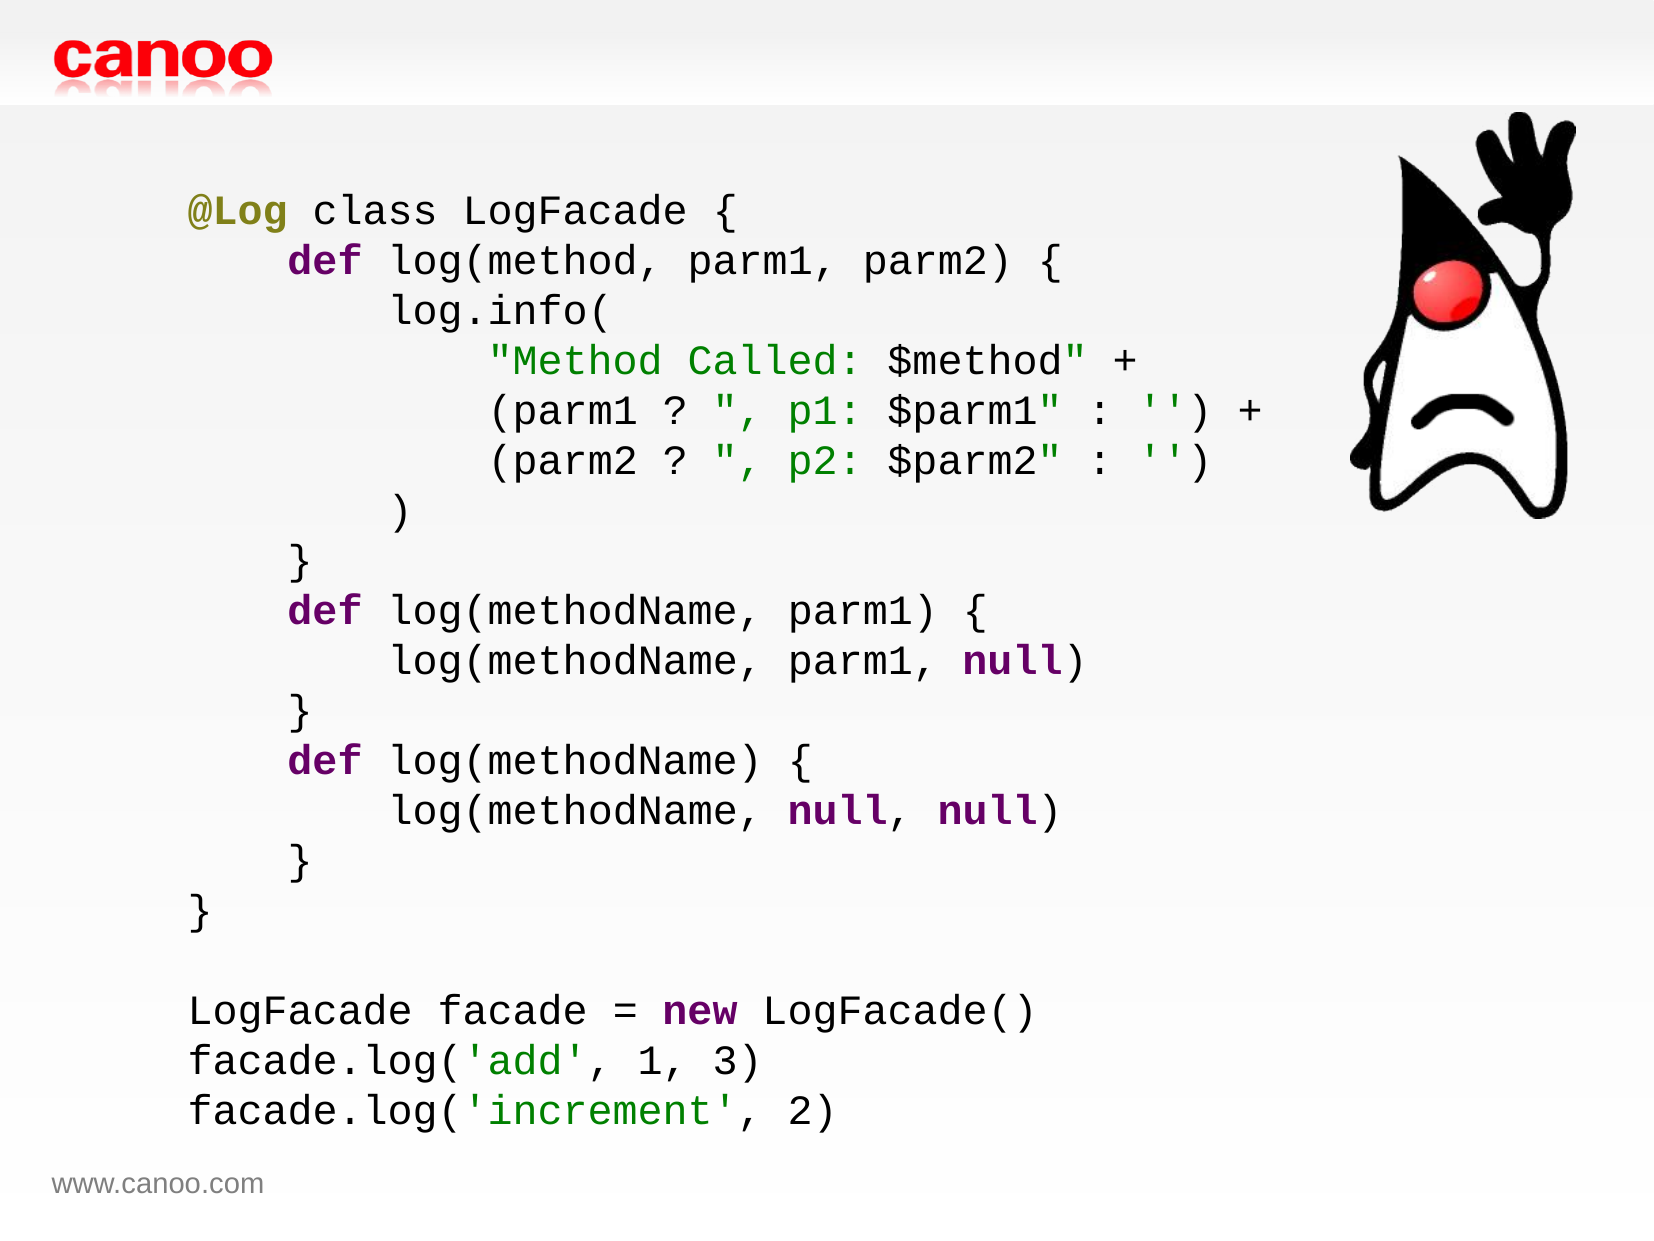

@Log class LogFacade {
 def log(method, parm1, parm2) {
 log.info(
 "Method Called: $method" +
 (parm1 ? ", p1: $parm1" : '') +
 (parm2 ? ", p2: $parm2" : '')
 )
 }
 def log(methodName, parm1) {
 log(methodName, parm1, null)
 }
 def log(methodName) {
 log(methodName, null, null)
 }
}
LogFacade facade = new LogFacade()
facade.log('add', 1, 3)
facade.log('increment', 2)